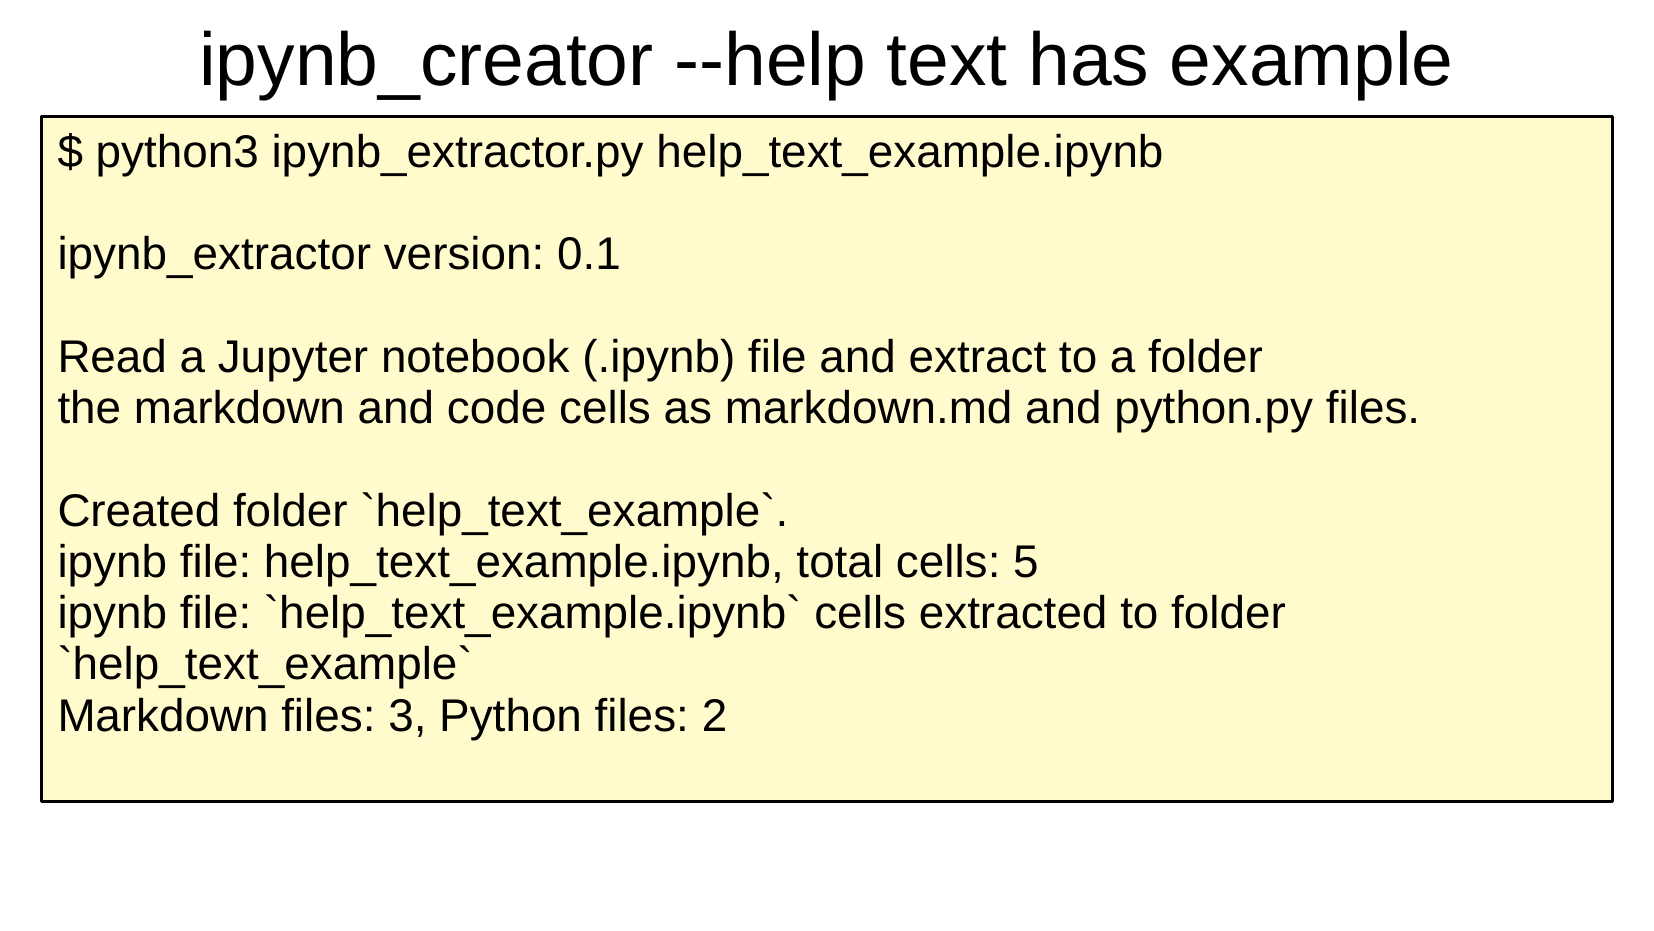

# ipynb_creator --help text has example
$ python3 ipynb_extractor.py help_text_example.ipynb
ipynb_extractor version: 0.1
Read a Jupyter notebook (.ipynb) file and extract to a folder
the markdown and code cells as markdown.md and python.py files.
Created folder `help_text_example`.
ipynb file: help_text_example.ipynb, total cells: 5
ipynb file: `help_text_example.ipynb` cells extracted to folder `help_text_example`
Markdown files: 3, Python files: 2